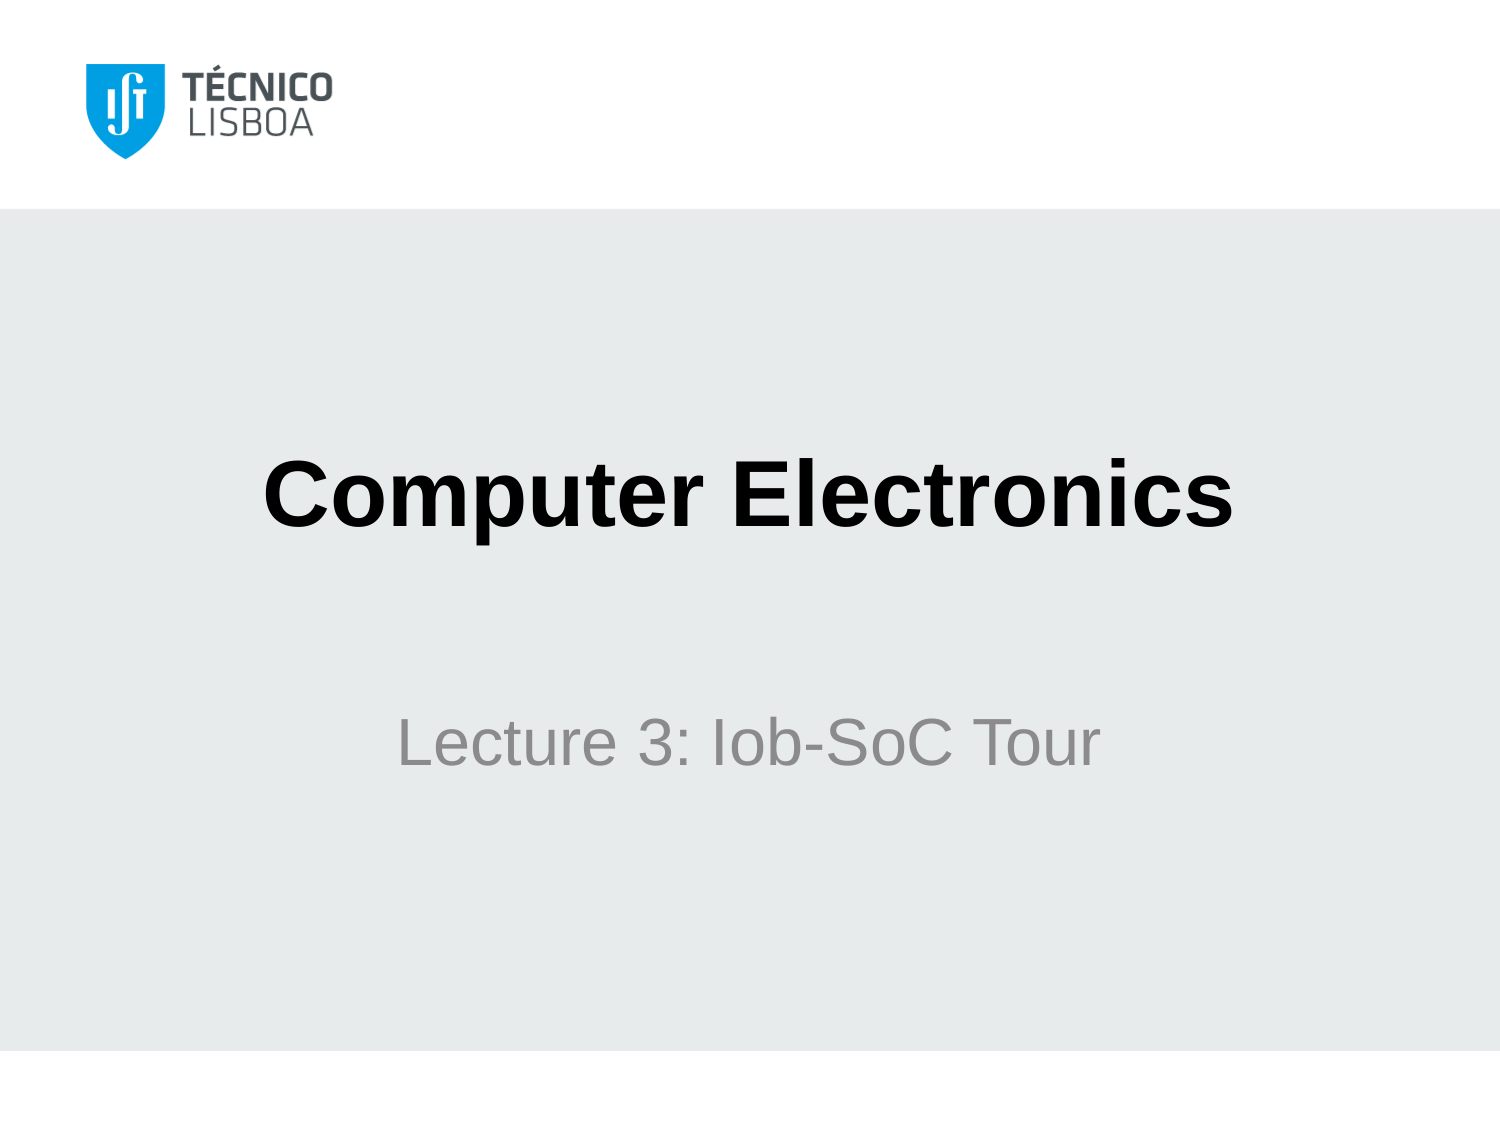

Computer Electronics
# Lecture 3: Iob-SoC Tour